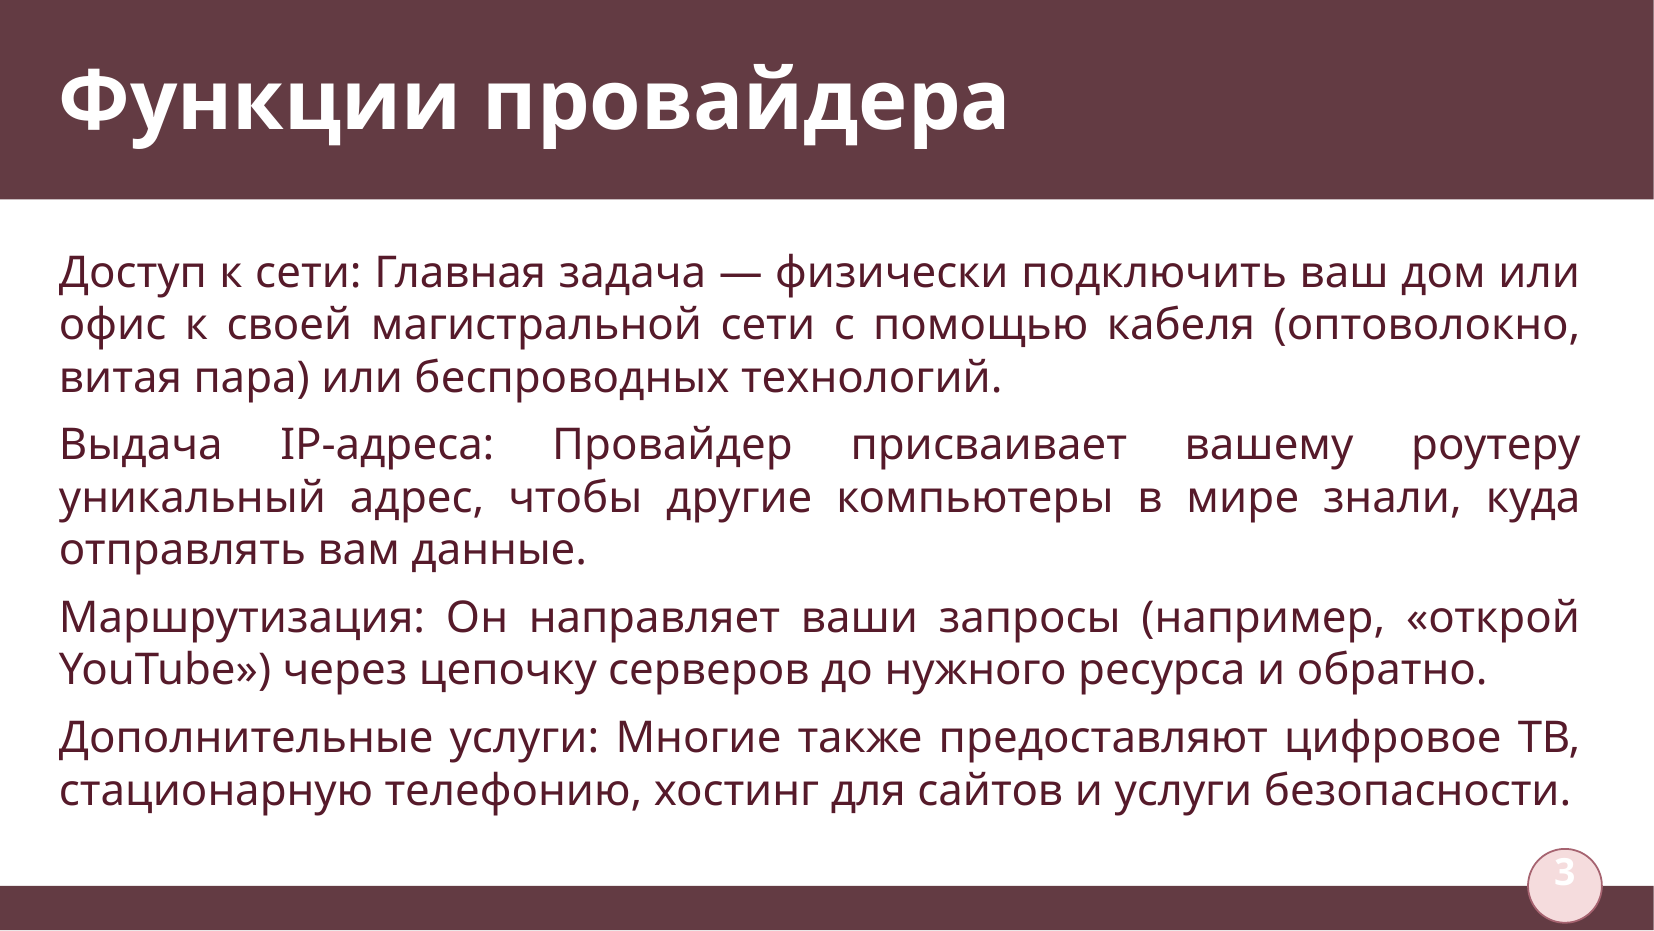

# Функции провайдера
Доступ к сети: Главная задача — физически подключить ваш дом или офис к своей магистральной сети с помощью кабеля (оптоволокно, витая пара) или беспроводных технологий.
Выдача IP-адреса: Провайдер присваивает вашему роутеру уникальный адрес, чтобы другие компьютеры в мире знали, куда отправлять вам данные.
Маршрутизация: Он направляет ваши запросы (например, «открой YouTube») через цепочку серверов до нужного ресурса и обратно.
Дополнительные услуги: Многие также предоставляют цифровое ТВ, стационарную телефонию, хостинг для сайтов и услуги безопасности.